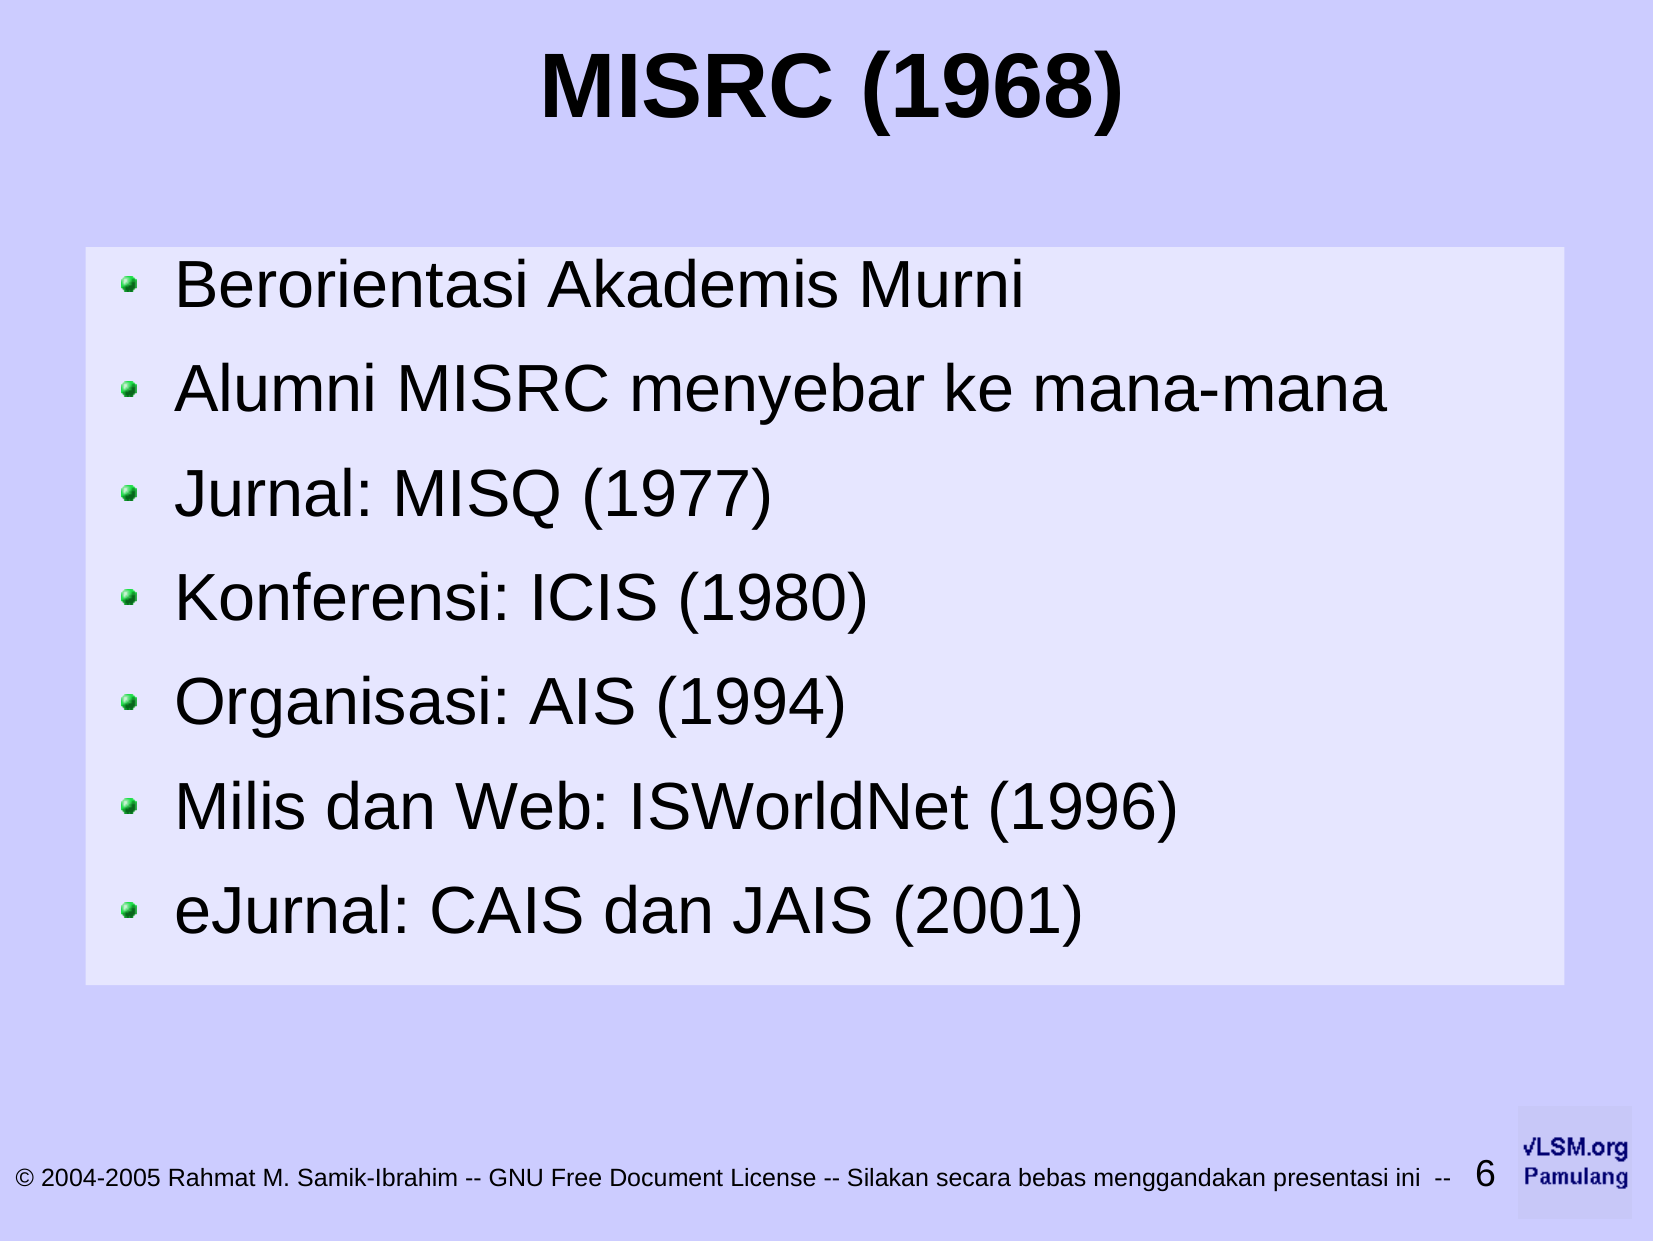

# MISRC (1968)
Berorientasi Akademis Murni
Alumni MISRC menyebar ke mana-mana
Jurnal: MISQ (1977)
Konferensi: ICIS (1980)
Organisasi: AIS (1994)
Milis dan Web: ISWorldNet (1996)
eJurnal: CAIS dan JAIS (2001)